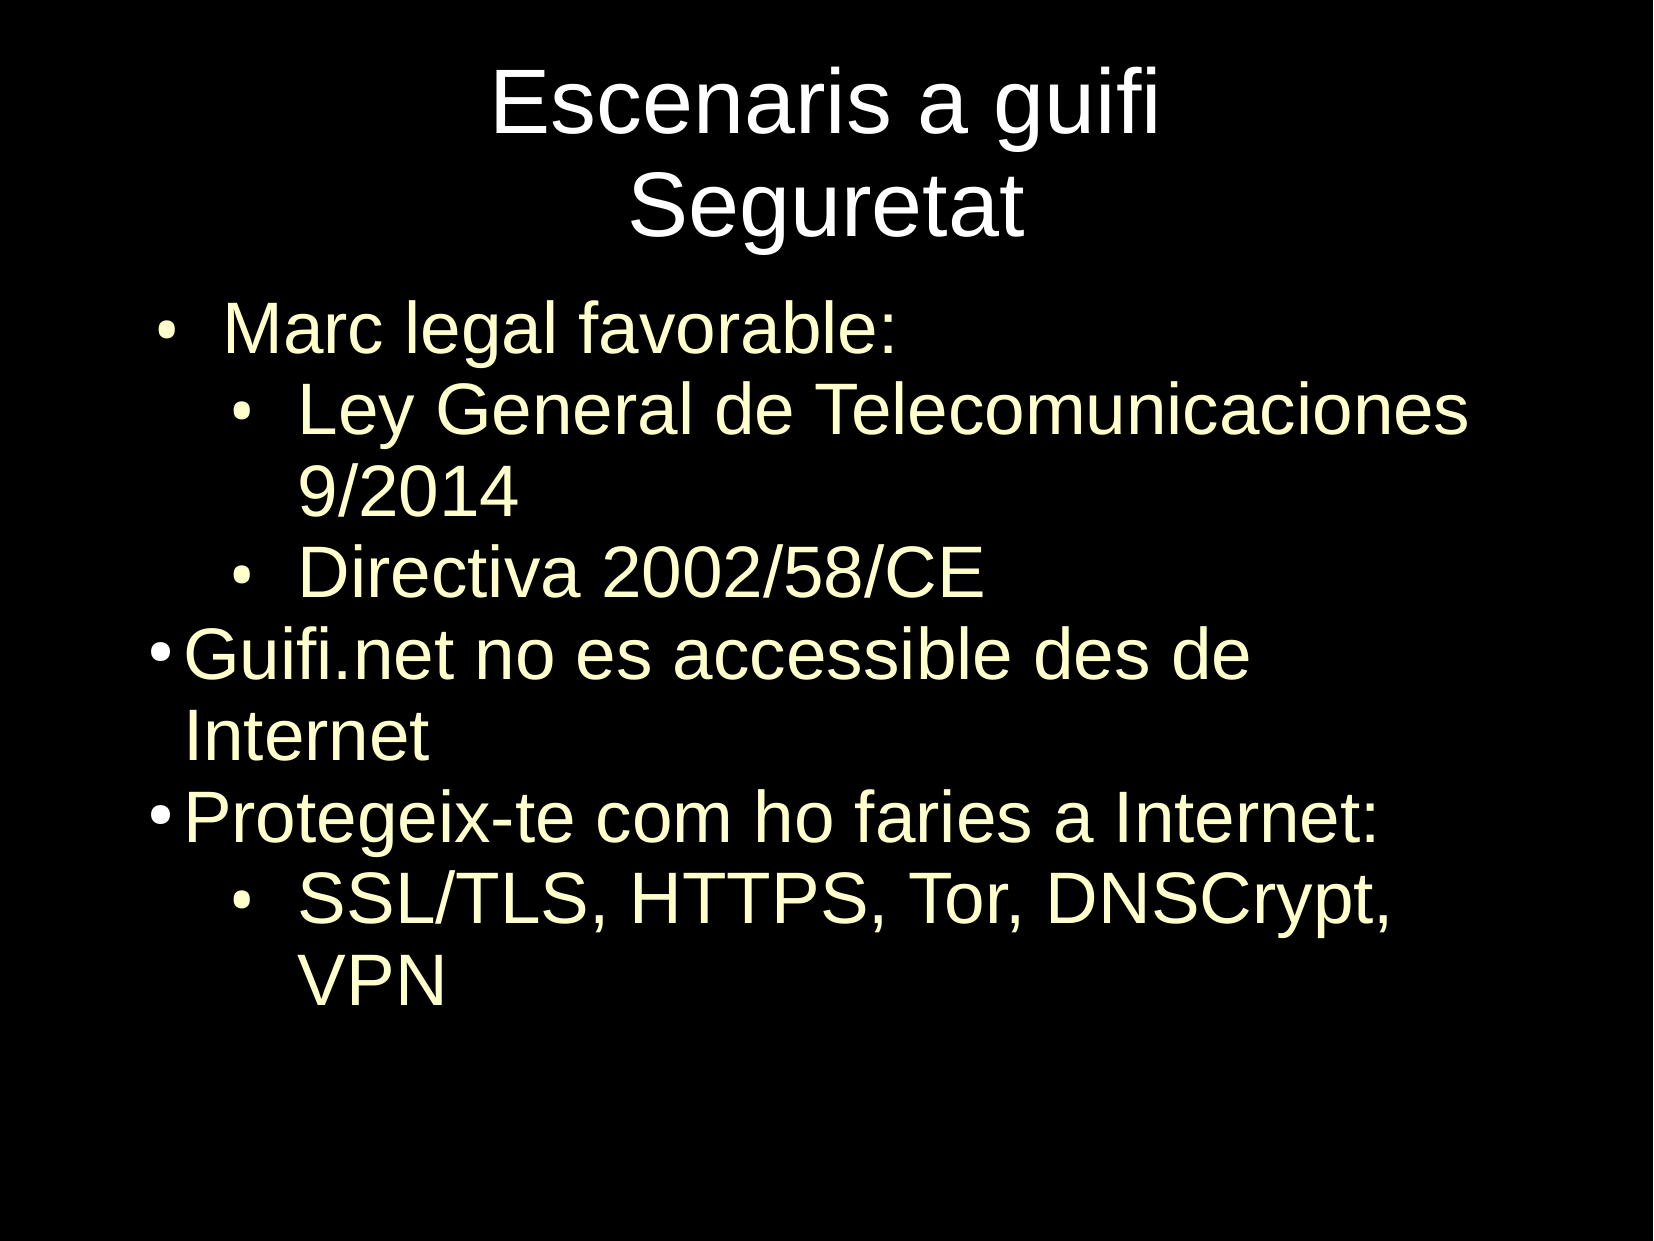

# Escenaris a guifi Seguretat
Marc legal favorable:
Ley General de Telecomunicaciones 9/2014
Directiva 2002/58/CE
Guifi.net no es accessible des de Internet
Protegeix-te com ho faries a Internet:
SSL/TLS, HTTPS, Tor, DNSCrypt, VPN